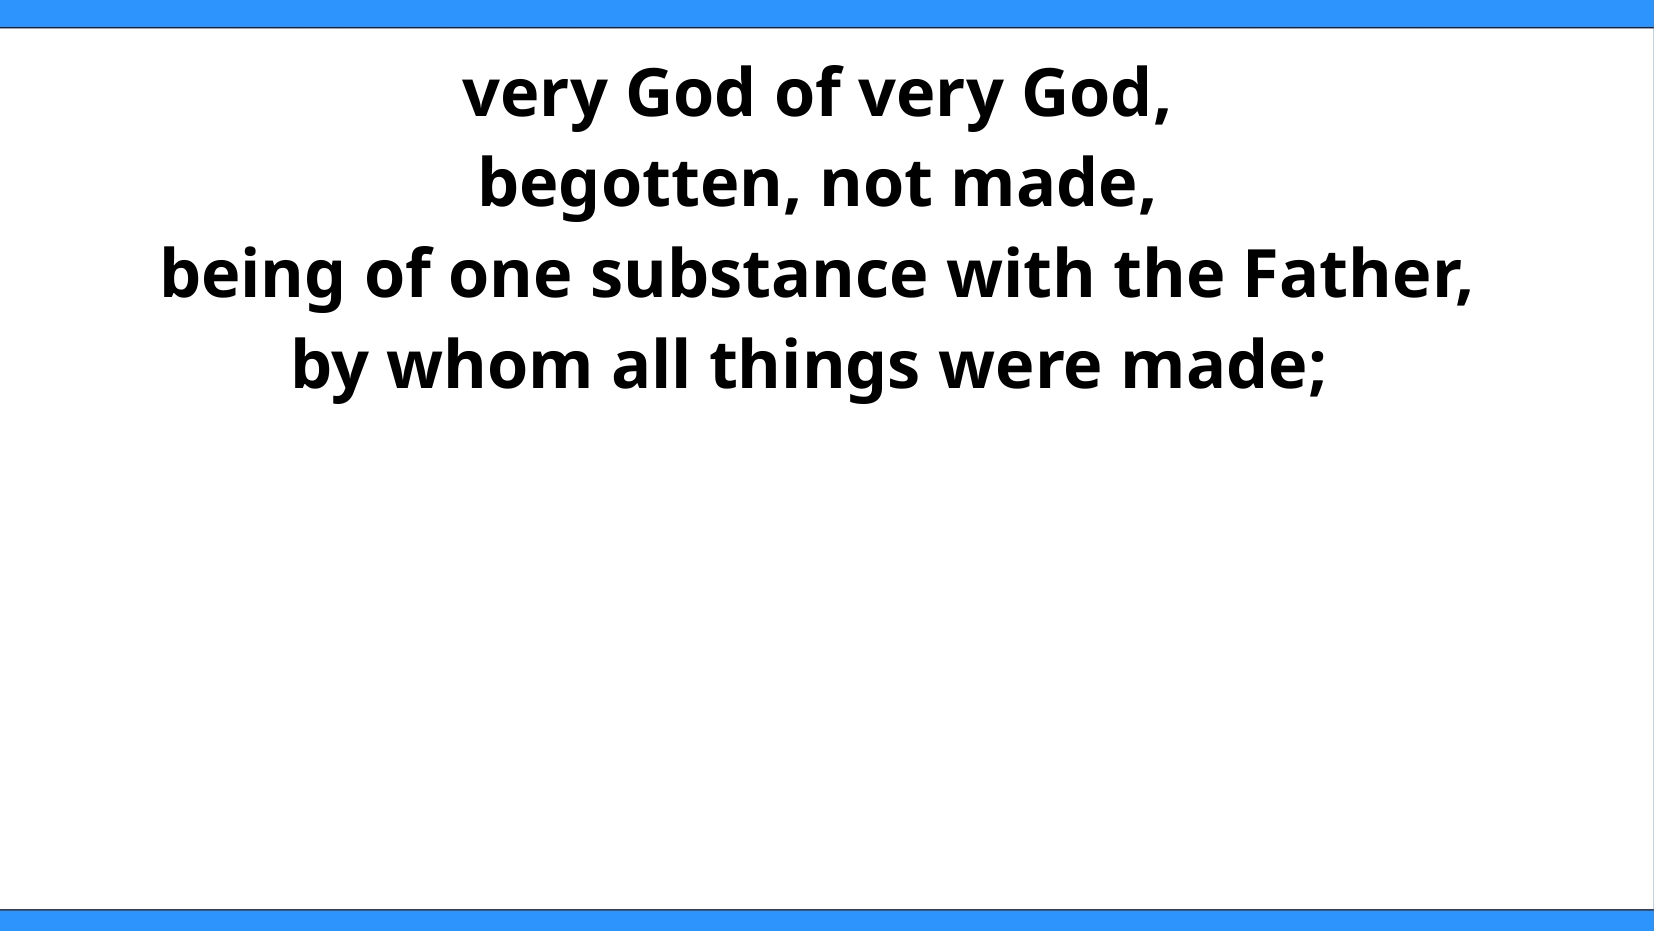

very God of very God,
begotten, not made,
being of one substance with the Father,
by whom all things were made;